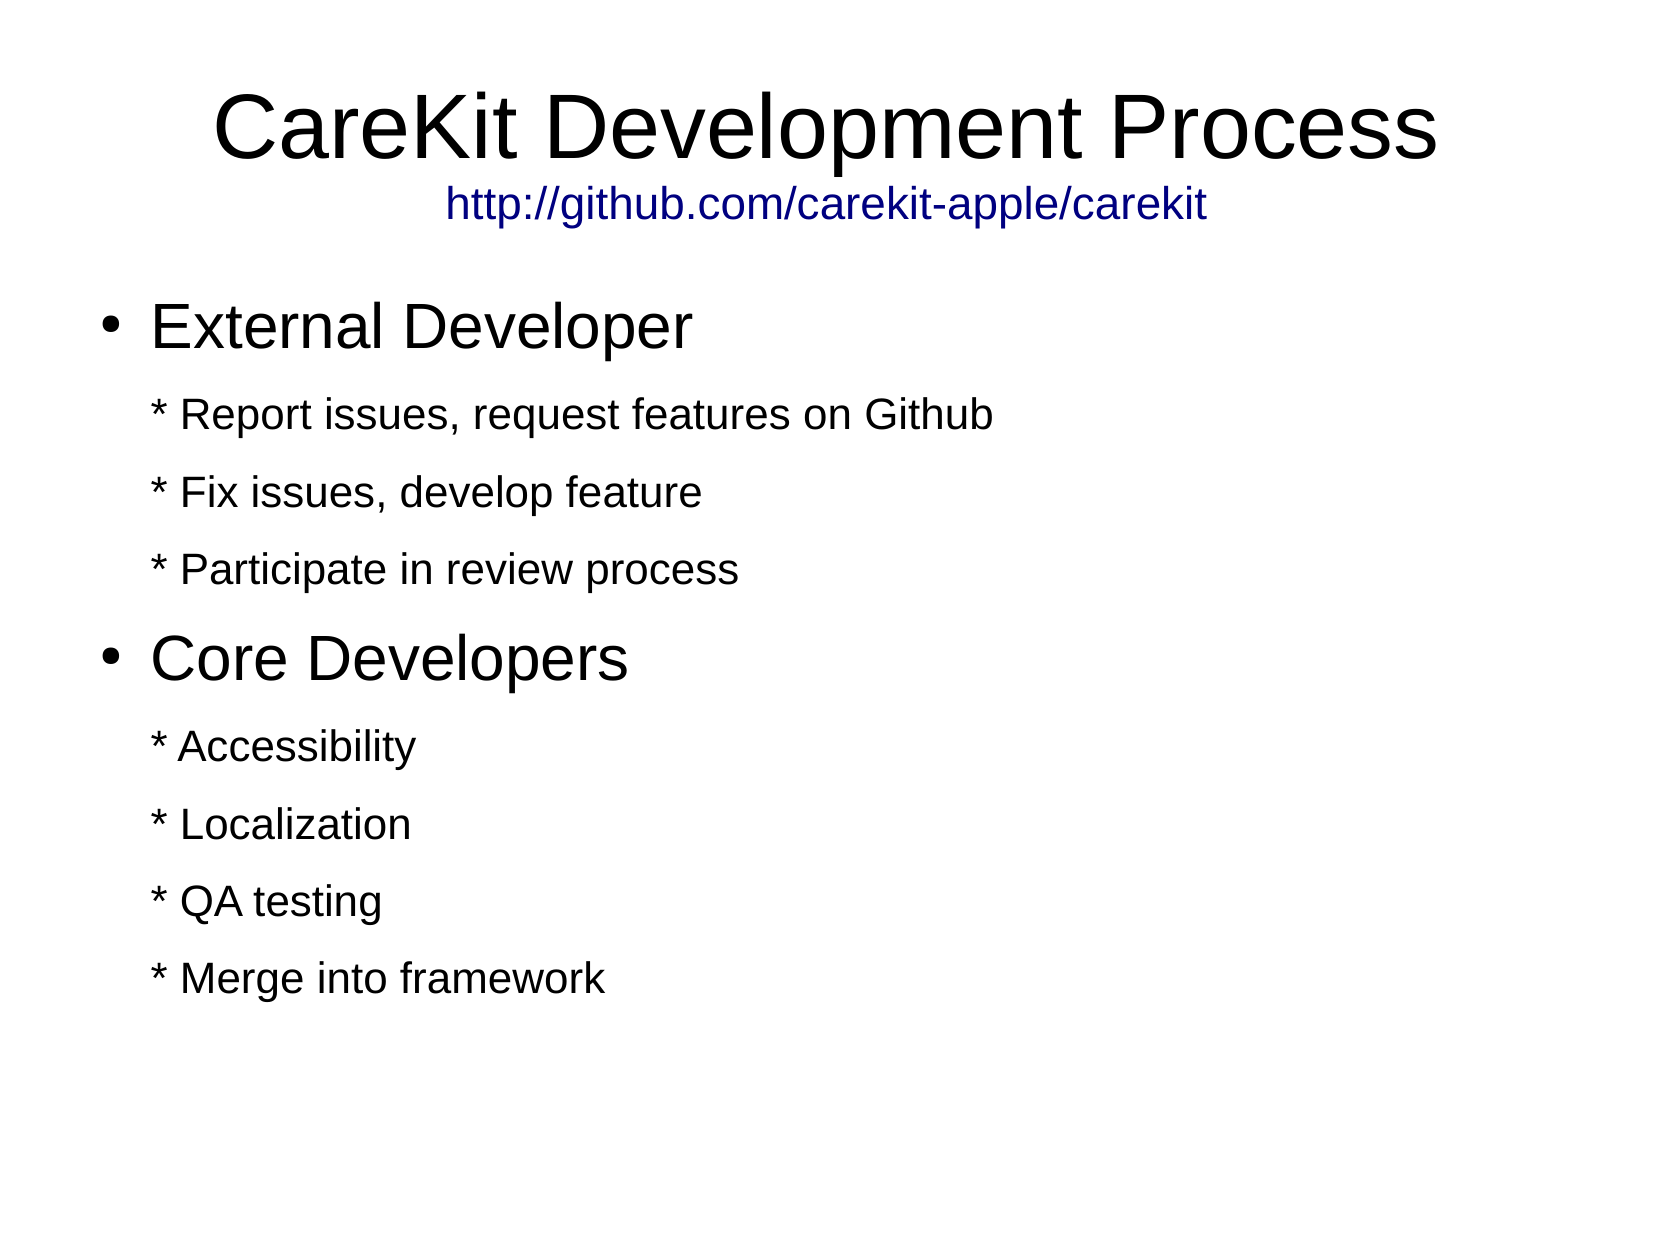

# CareKit Development Process http://github.com/carekit-apple/carekit
External Developer
* Report issues, request features on Github
* Fix issues, develop feature
* Participate in review process
Core Developers
* Accessibility
* Localization
* QA testing
* Merge into framework